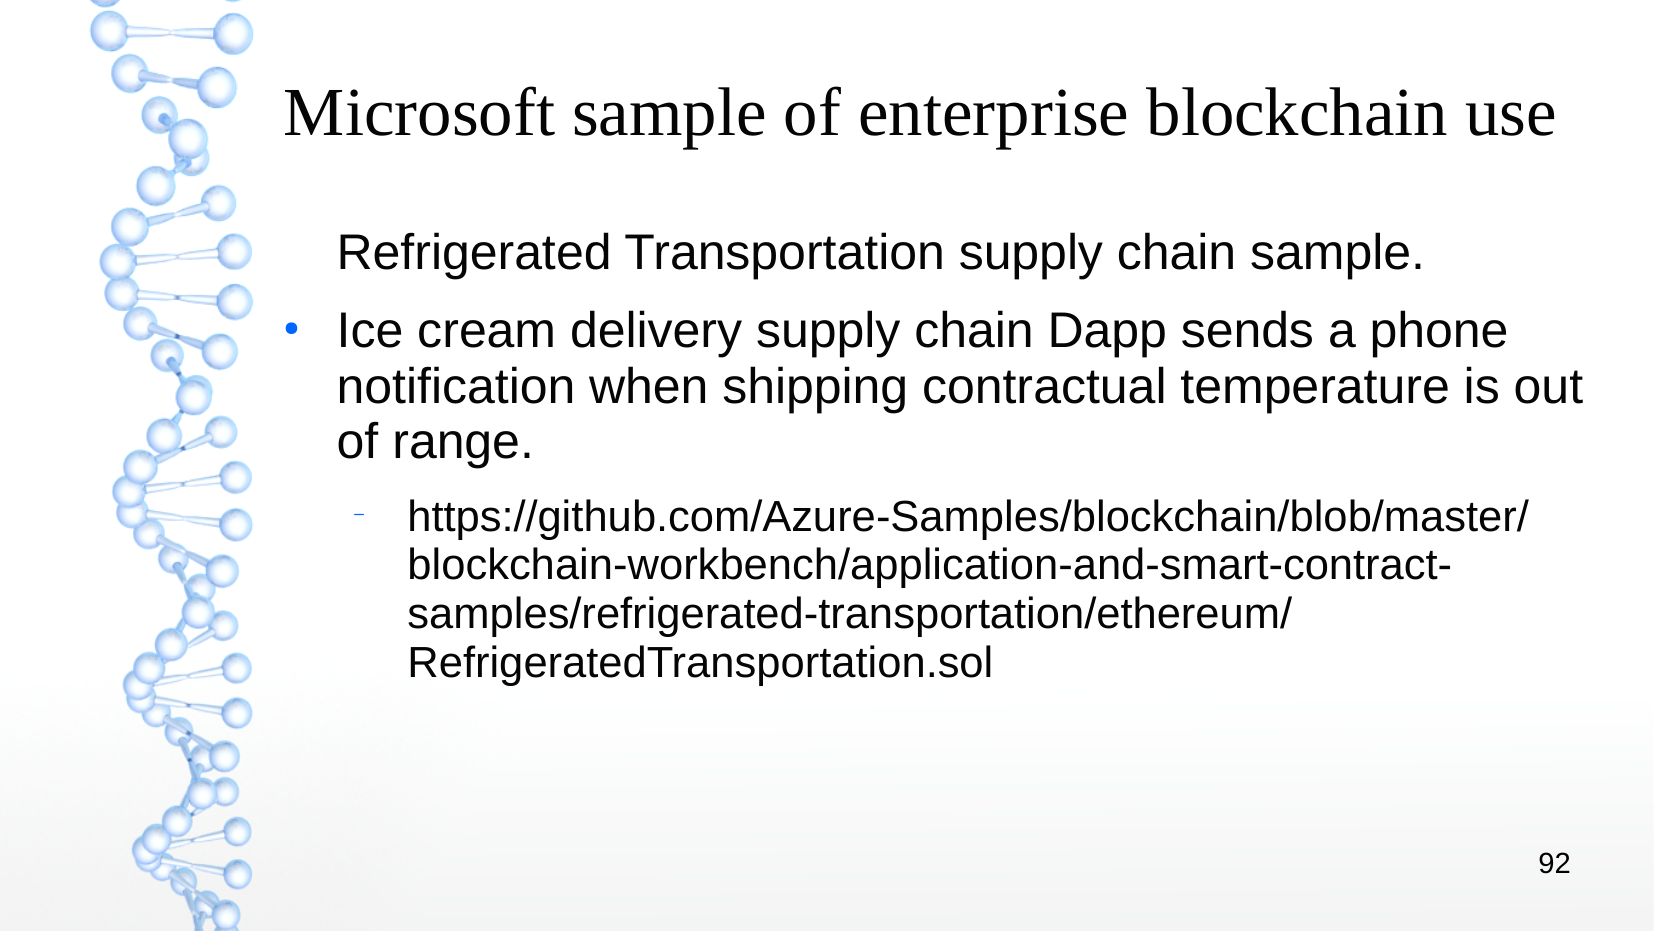

# Microsoft sample of enterprise blockchain use
Refrigerated Transportation supply chain sample.
Ice cream delivery supply chain Dapp sends a phone notification when shipping contractual temperature is out of range.
https://github.com/Azure-Samples/blockchain/blob/master/blockchain-workbench/application-and-smart-contract-samples/refrigerated-transportation/ethereum/RefrigeratedTransportation.sol
92